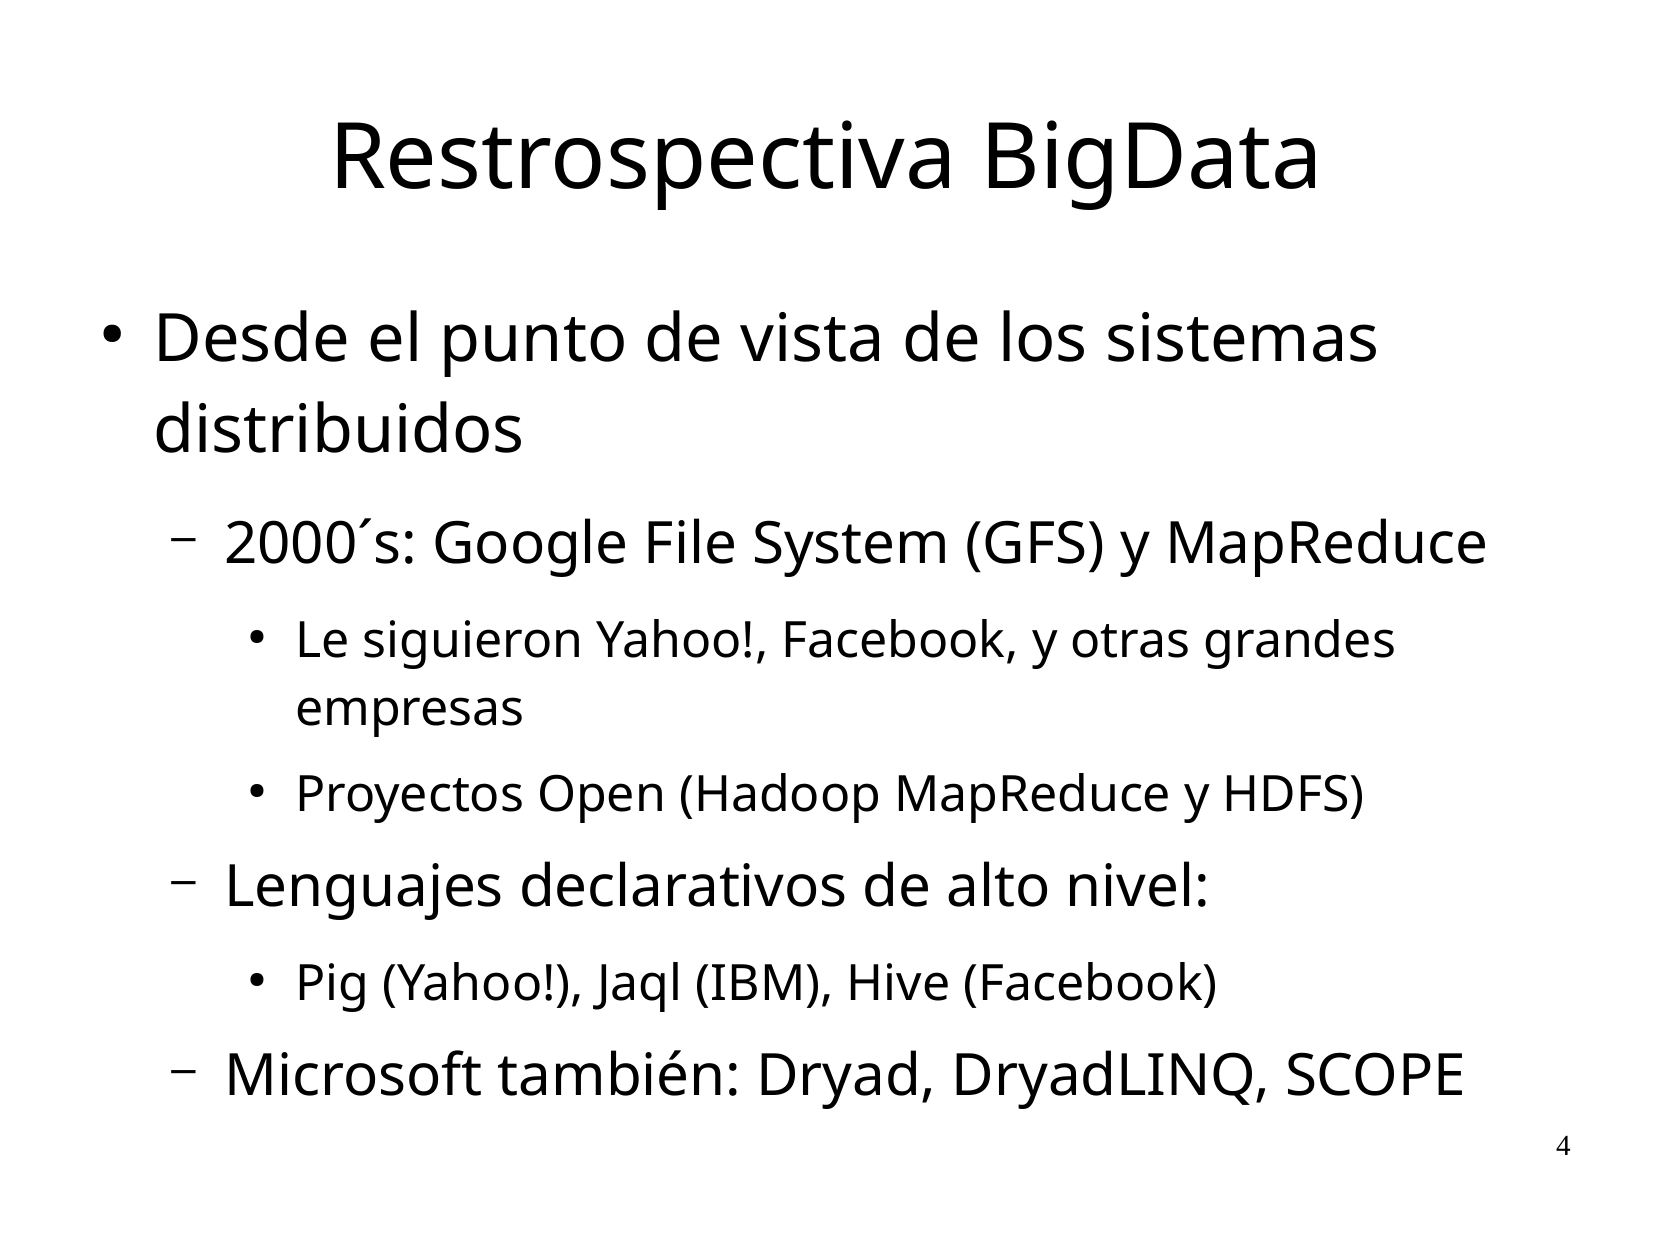

# Restrospectiva BigData
Desde el punto de vista de los sistemas distribuidos
2000´s: Google File System (GFS) y MapReduce
Le siguieron Yahoo!, Facebook, y otras grandes empresas
Proyectos Open (Hadoop MapReduce y HDFS)
Lenguajes declarativos de alto nivel:
Pig (Yahoo!), Jaql (IBM), Hive (Facebook)
Microsoft también: Dryad, DryadLINQ, SCOPE
4